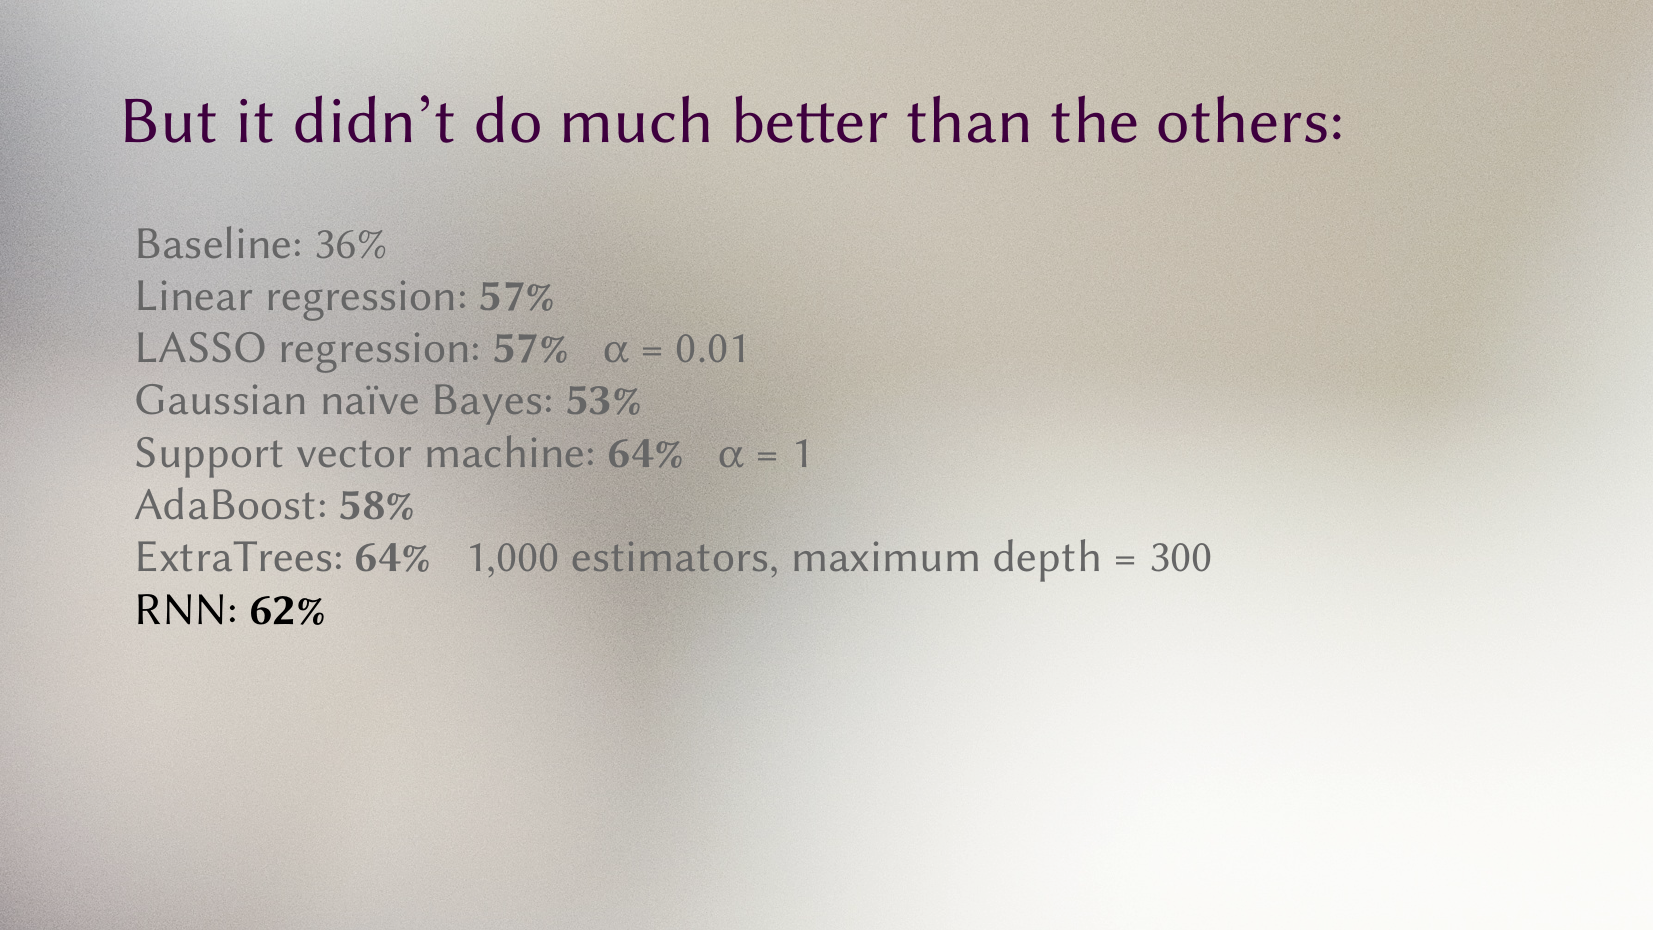

But it didn’t do much better than the others:
Baseline: 36%
Linear regression: 57%
LASSO regression: 57% α = 0.01
Gaussian naïve Bayes: 53%
Support vector machine: 64% α = 1
AdaBoost: 58%
ExtraTrees: 64% 1,000 estimators, maximum depth = 300
RNN: 62%